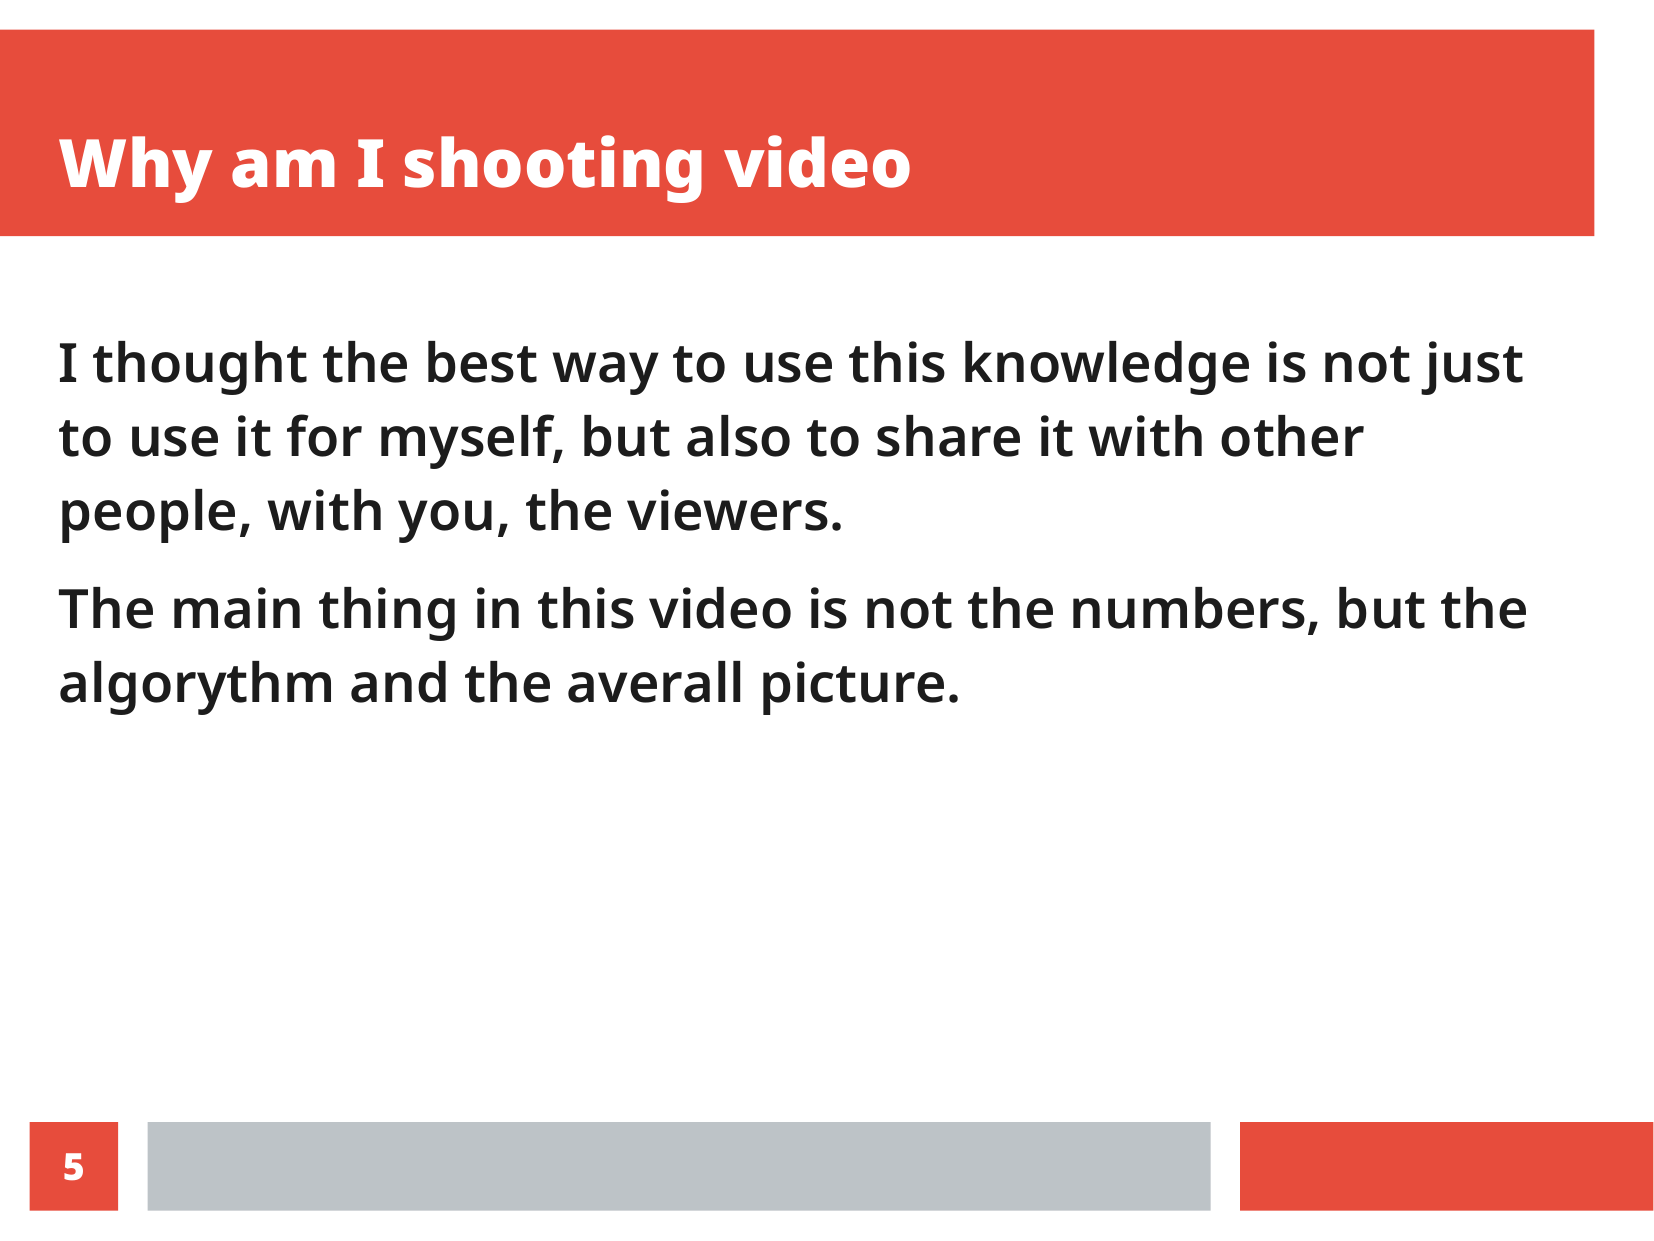

# Why am I shooting video
I thought the best way to use this knowledge is not just to use it for myself, but also to share it with other people, with you, the viewers.
The main thing in this video is not the numbers, but the algorythm and the averall picture.
5